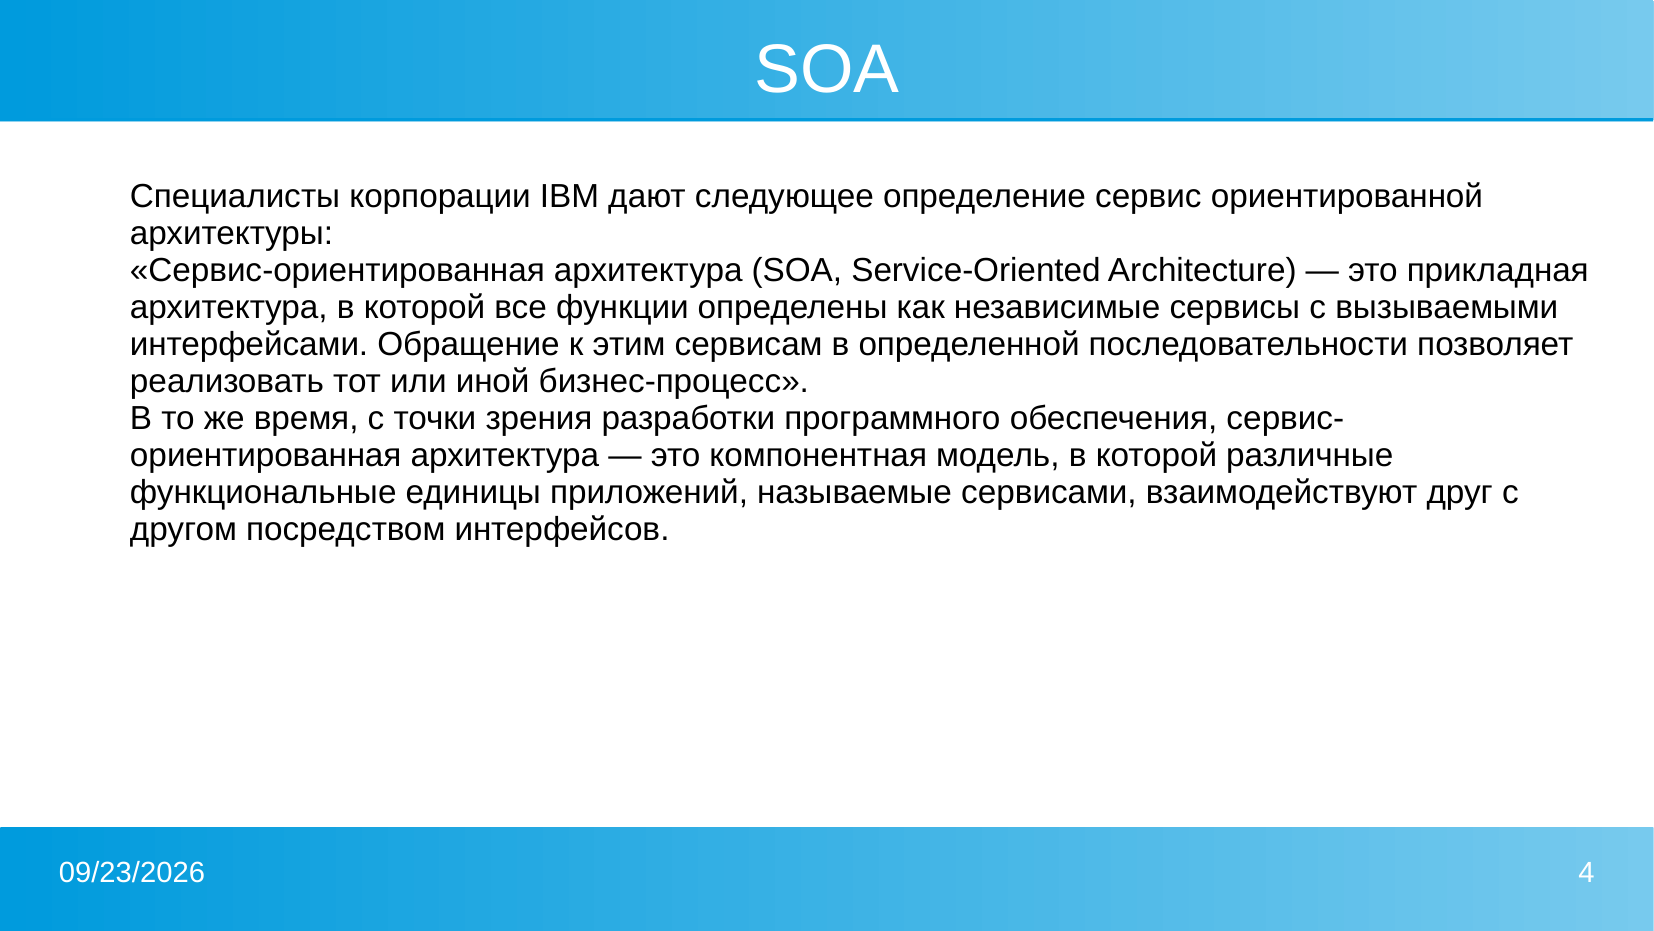

# SOA
Специалисты корпорации IBM дают следующее определение сервис ориентированной архитектуры:
«Сервис-ориентированная архитектура (SOA, Service-Oriented Architecture) — это прикладная архитектура, в которой все функции определены как независимые сервисы с вызываемыми интерфейсами. Обращение к этим сервисам в определенной последовательности позволяет реализовать тот или иной бизнес-процесс».
В то же время, с точки зрения разработки программного обеспечения, сервис-ориентированная архитектура — это компонентная модель, в которой различные функциональные единицы приложений, называемые сервисами, взаимодействуют друг с другом посредством интерфейсов.
4